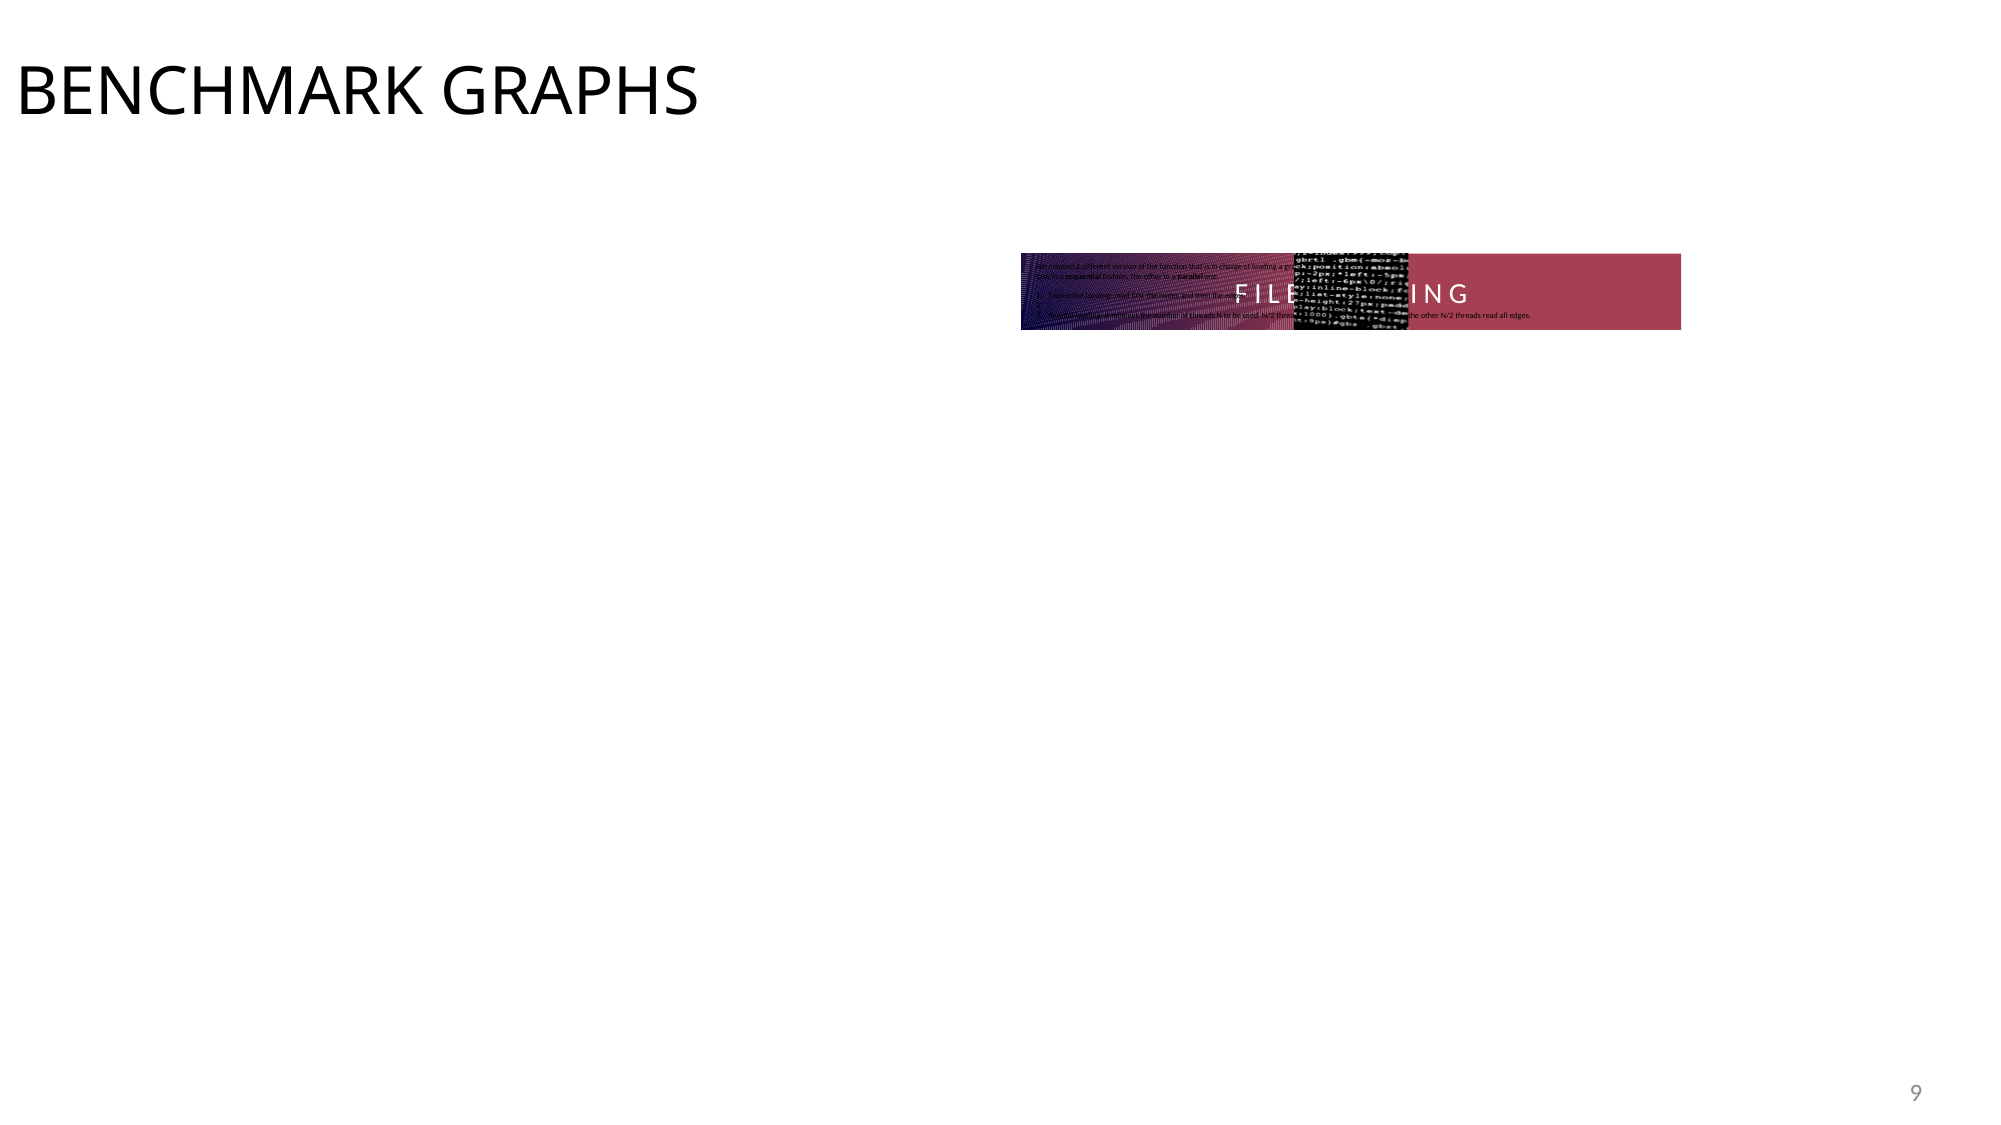

# BENCHMARK GRAPHS
FILE LOADING
We created 2 different version of the function that is in charge of loading a graph file: one complete this
task in a sequential fashion, the other in a parallel one.
Sequential loading: read first the nodes and then the edges.
Parallel loading: it receives the number of threads N to be used. N/2 threads start reading all vertices, while the other N/2 threads read all edges.